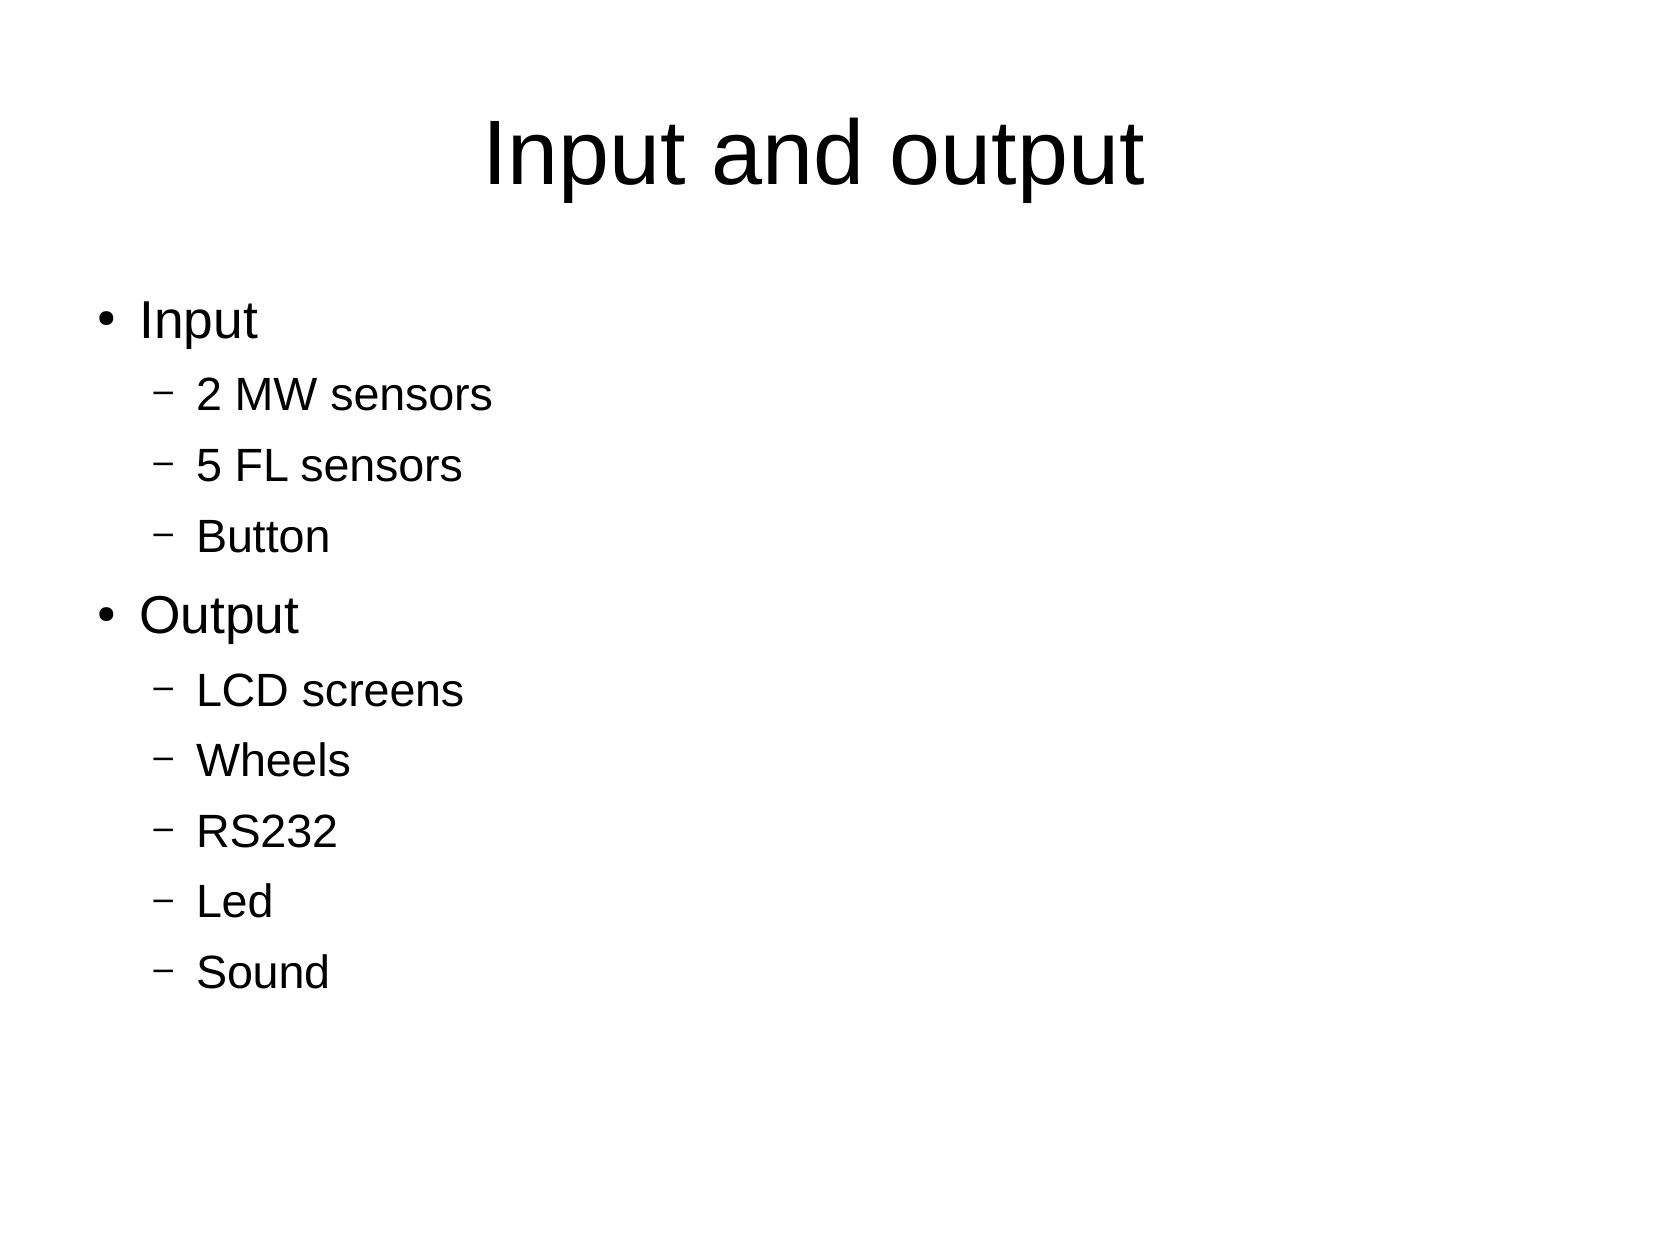

# Input and output
Input
2 MW sensors
5 FL sensors
Button
Output
LCD screens
Wheels
RS232
Led
Sound